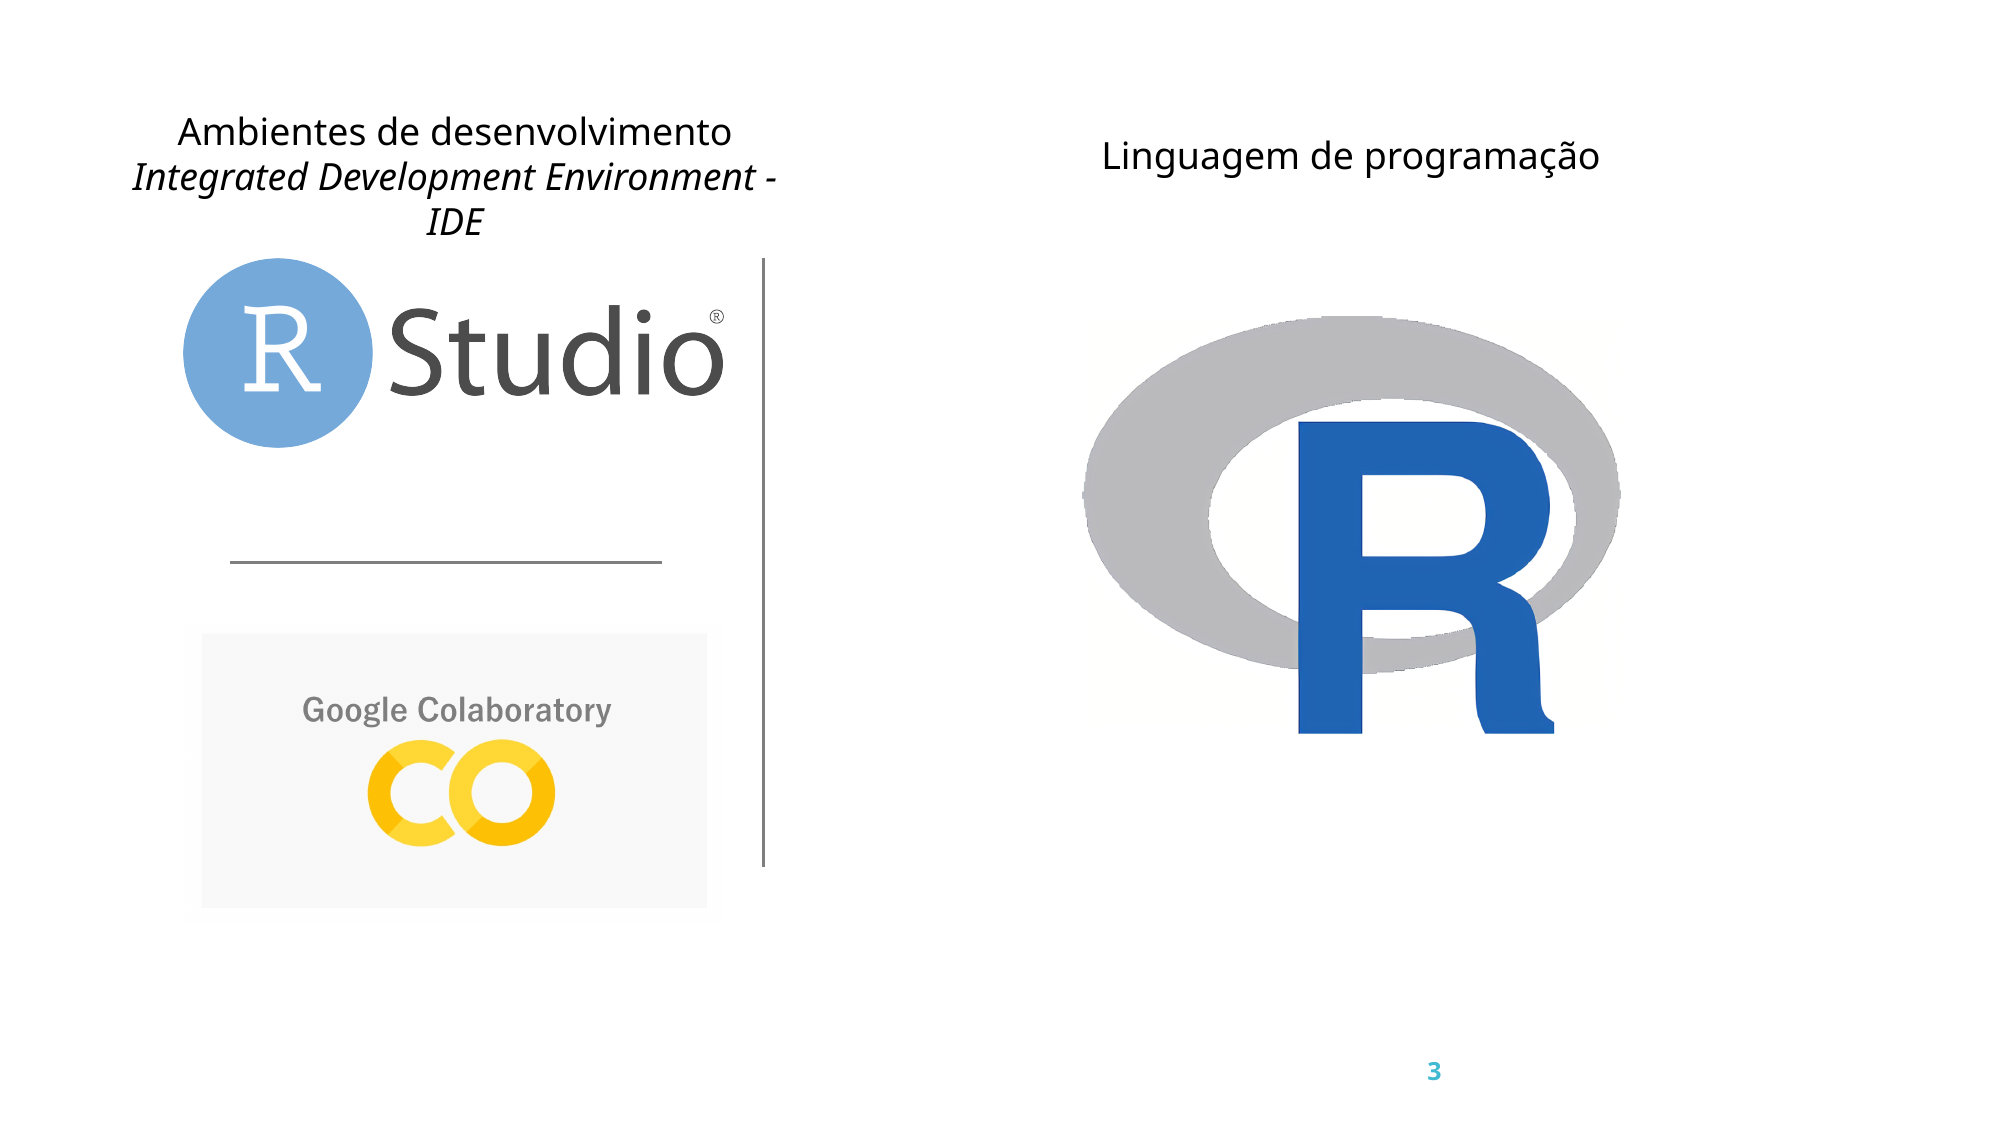

Ambientes de desenvolvimento
Integrated Development Environment - IDE
Linguagem de programação
3